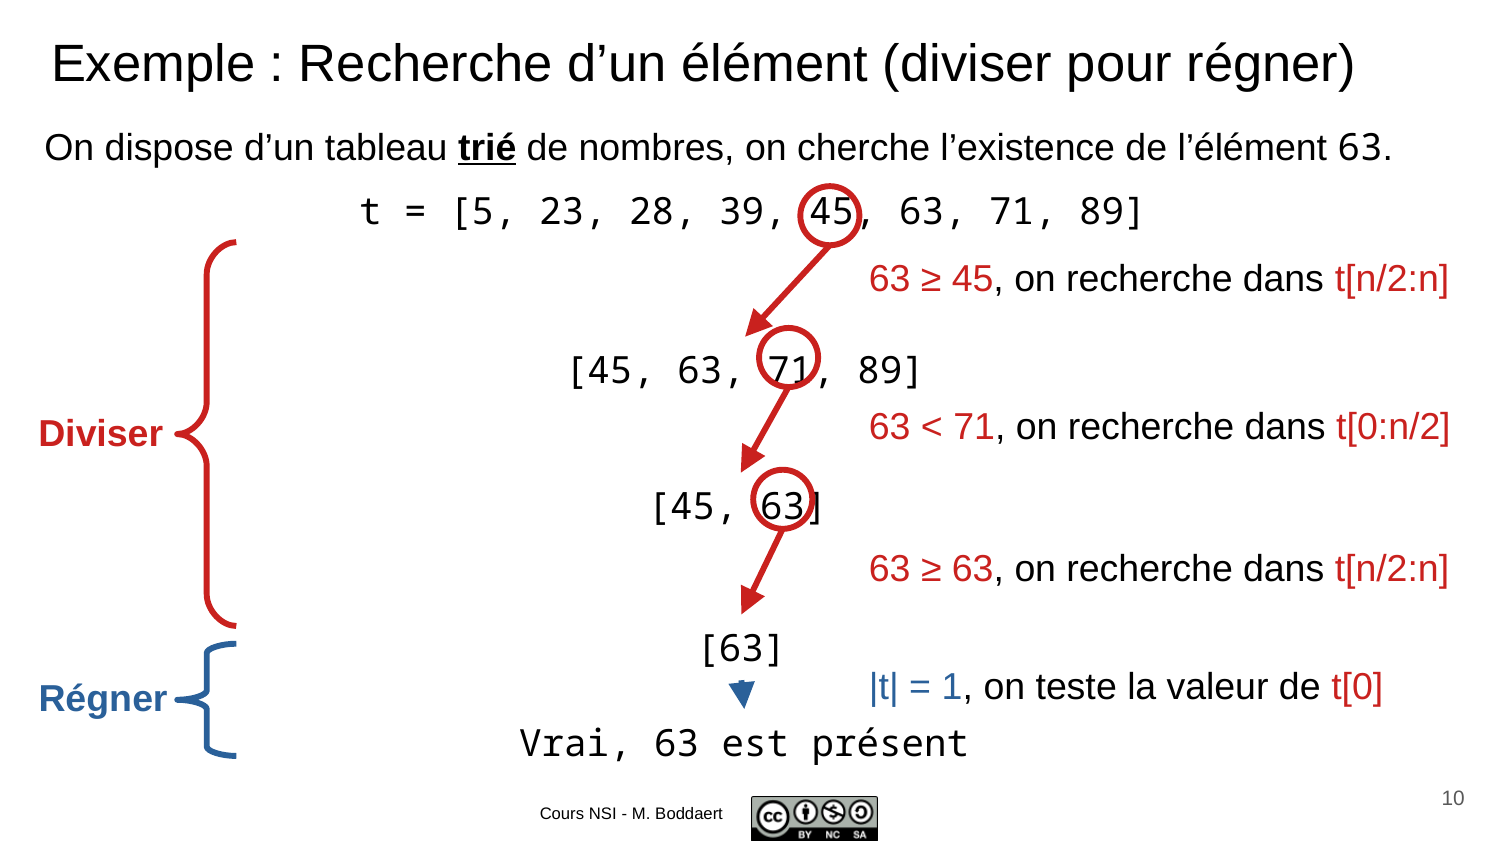

# Exemple : Recherche d’un élément (diviser pour régner)
On dispose d’un tableau trié de nombres, on cherche l’existence de l’élément 63.
t = [5, 23, 28, 39, 45, 63, 71, 89]
63 ≥ 45, on recherche dans t[n/2:n]
[45, 63, 71, 89]
63 < 71, on recherche dans t[0:n/2]
Diviser
[45, 63]
63 ≥ 63, on recherche dans t[n/2:n]
[63]
|t| = 1, on teste la valeur de t[0]
Régner
Vrai, 63 est présent